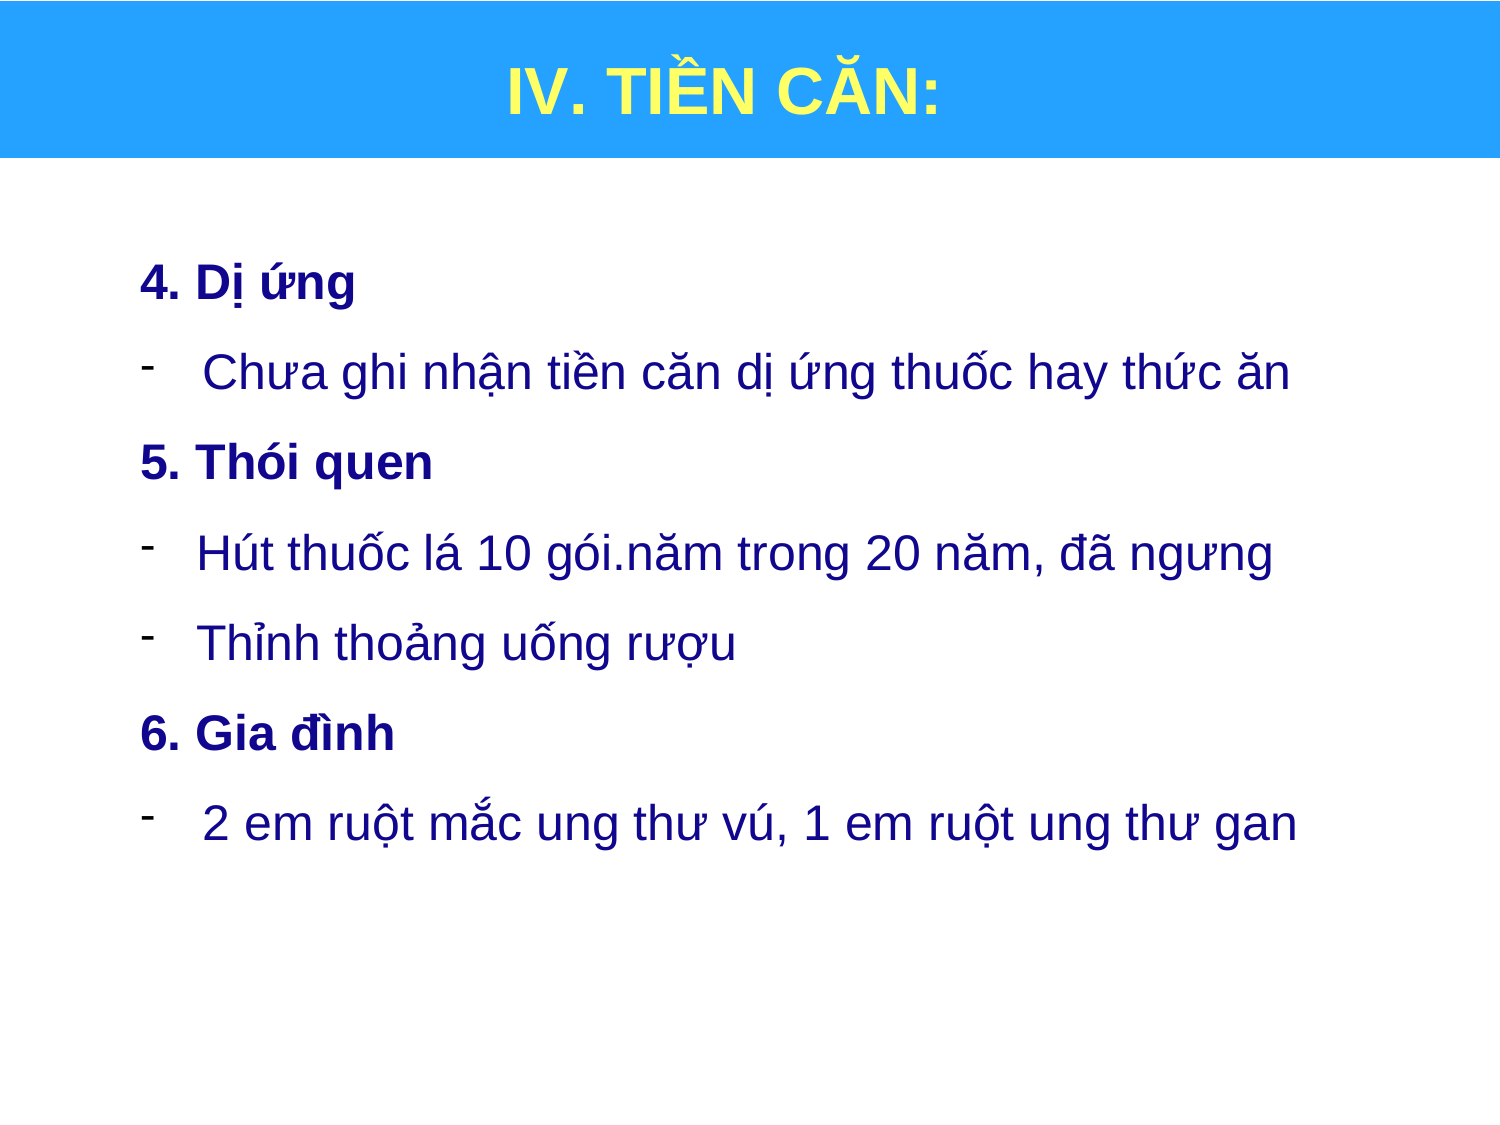

# IV. TIỀN CĂN:
4. Dị ứng
Chưa ghi nhận tiền căn dị ứng thuốc hay thức ăn
5. Thói quen
Hút thuốc lá 10 gói.năm trong 20 năm, đã ngưng
Thỉnh thoảng uống rượu
6. Gia đình
2 em ruột mắc ung thư vú, 1 em ruột ung thư gan